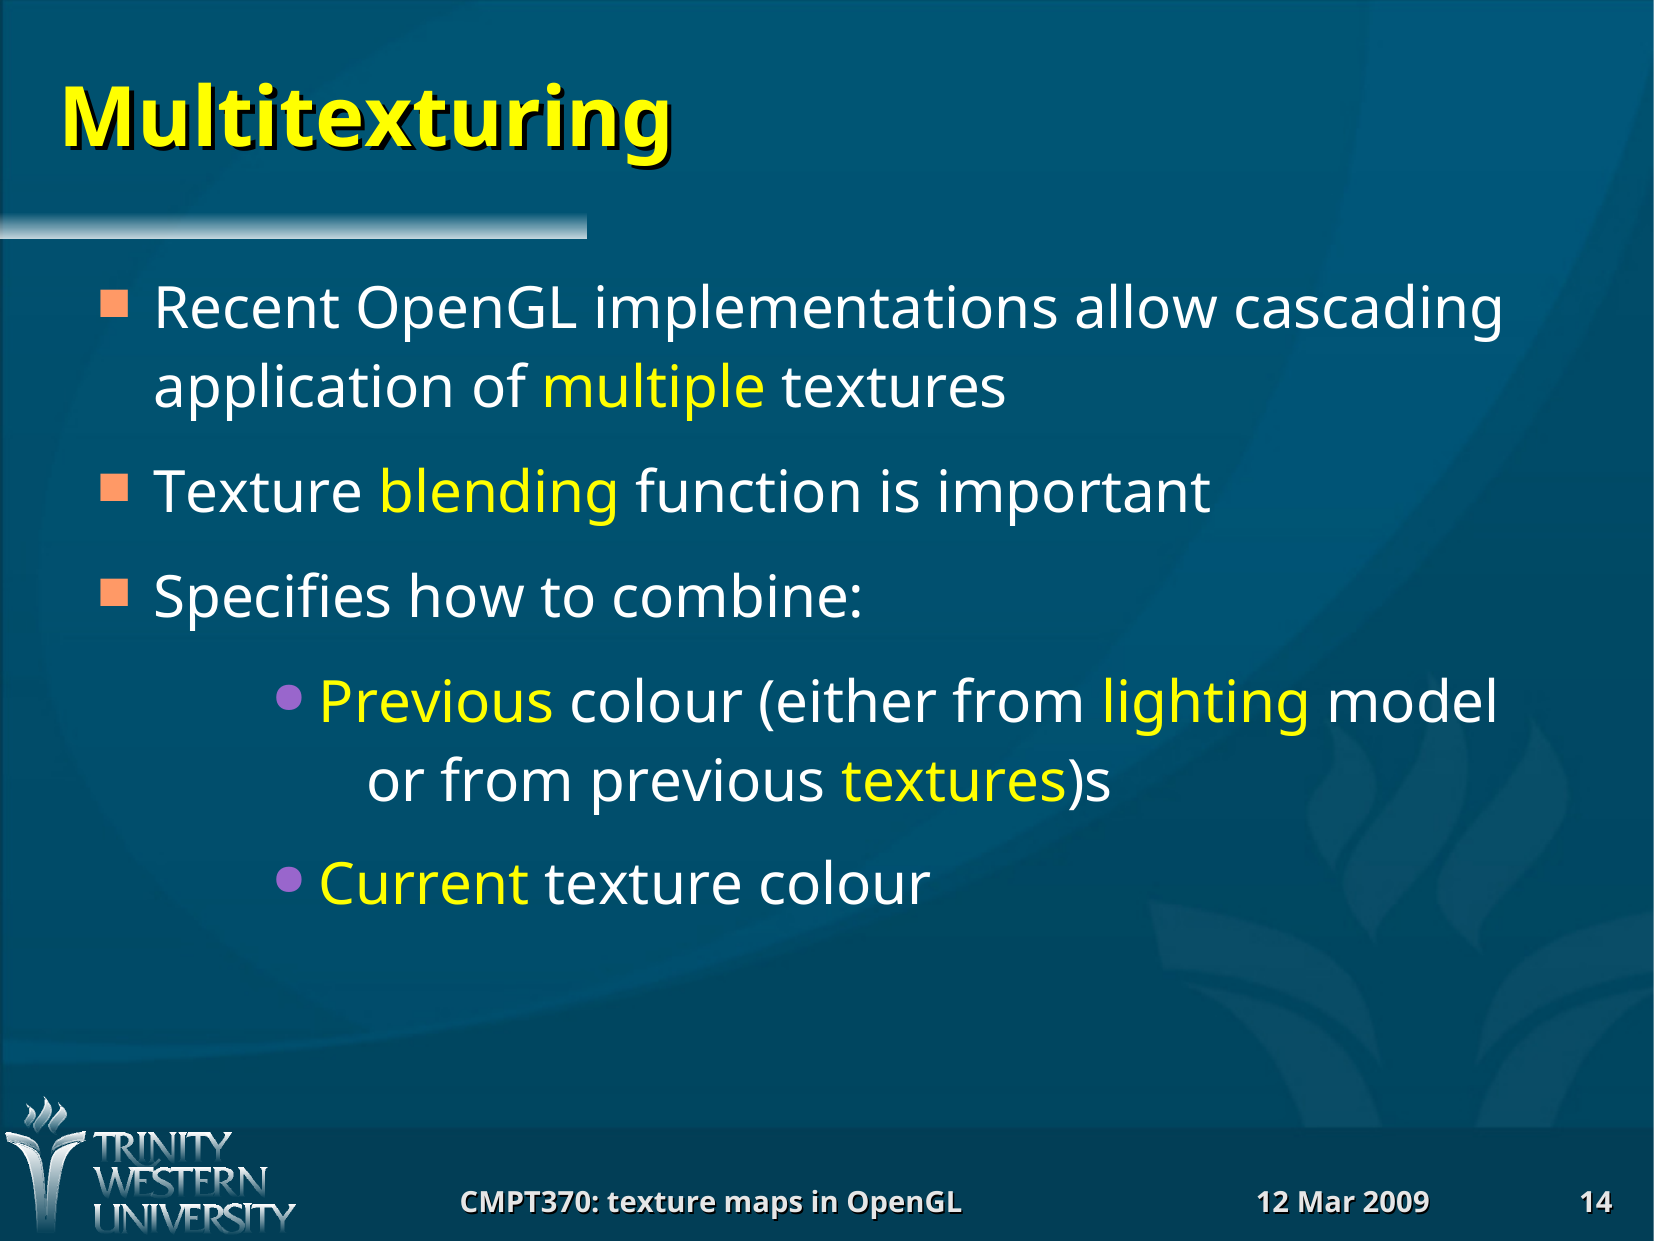

# Multitexturing
Recent OpenGL implementations allow cascading application of multiple textures
Texture blending function is important
Specifies how to combine:
Previous colour (either from lighting model or from previous textures)s
Current texture colour
CMPT370: texture maps in OpenGL
12 Mar 2009
14